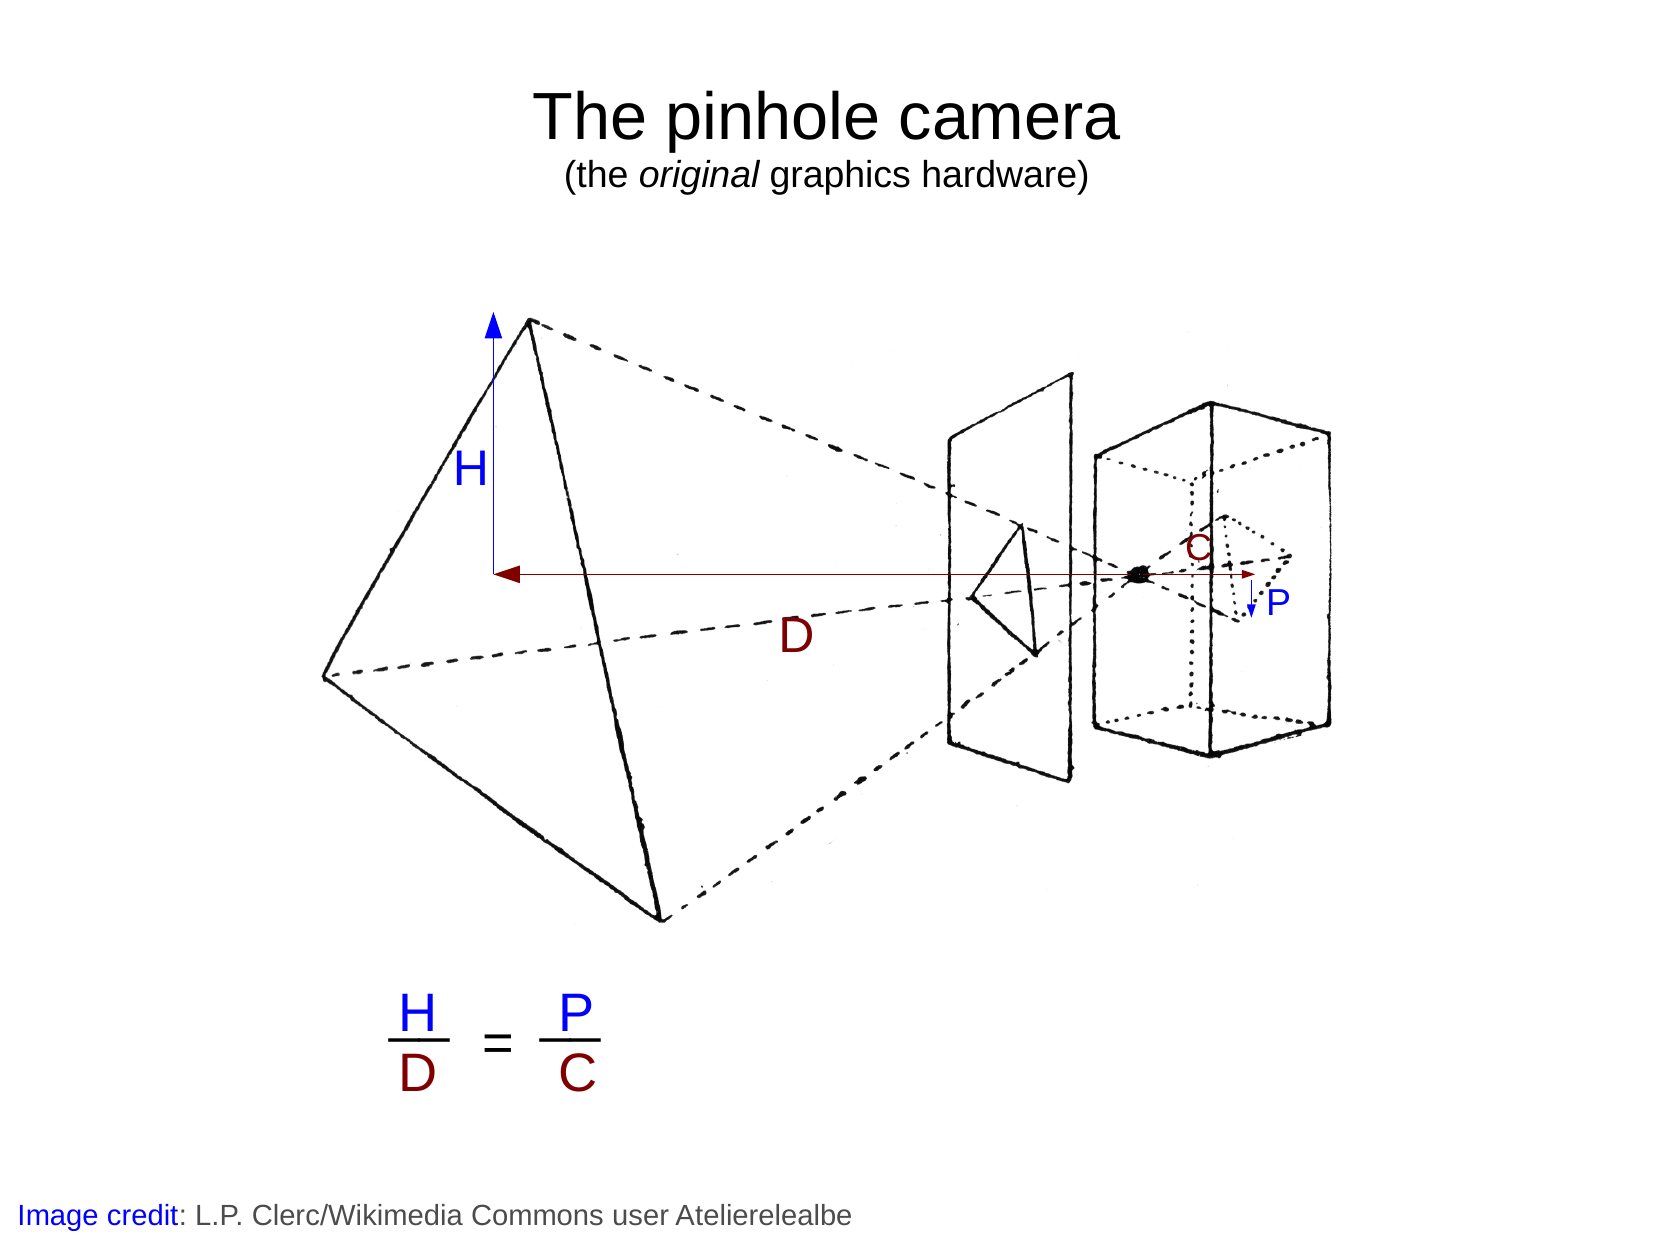

# The pinhole camera
(the original graphics hardware)
H
C
P
D
 H P
 D C
__ __
=
Image credit: L.P. Clerc/Wikimedia Commons user Atelierelealbe